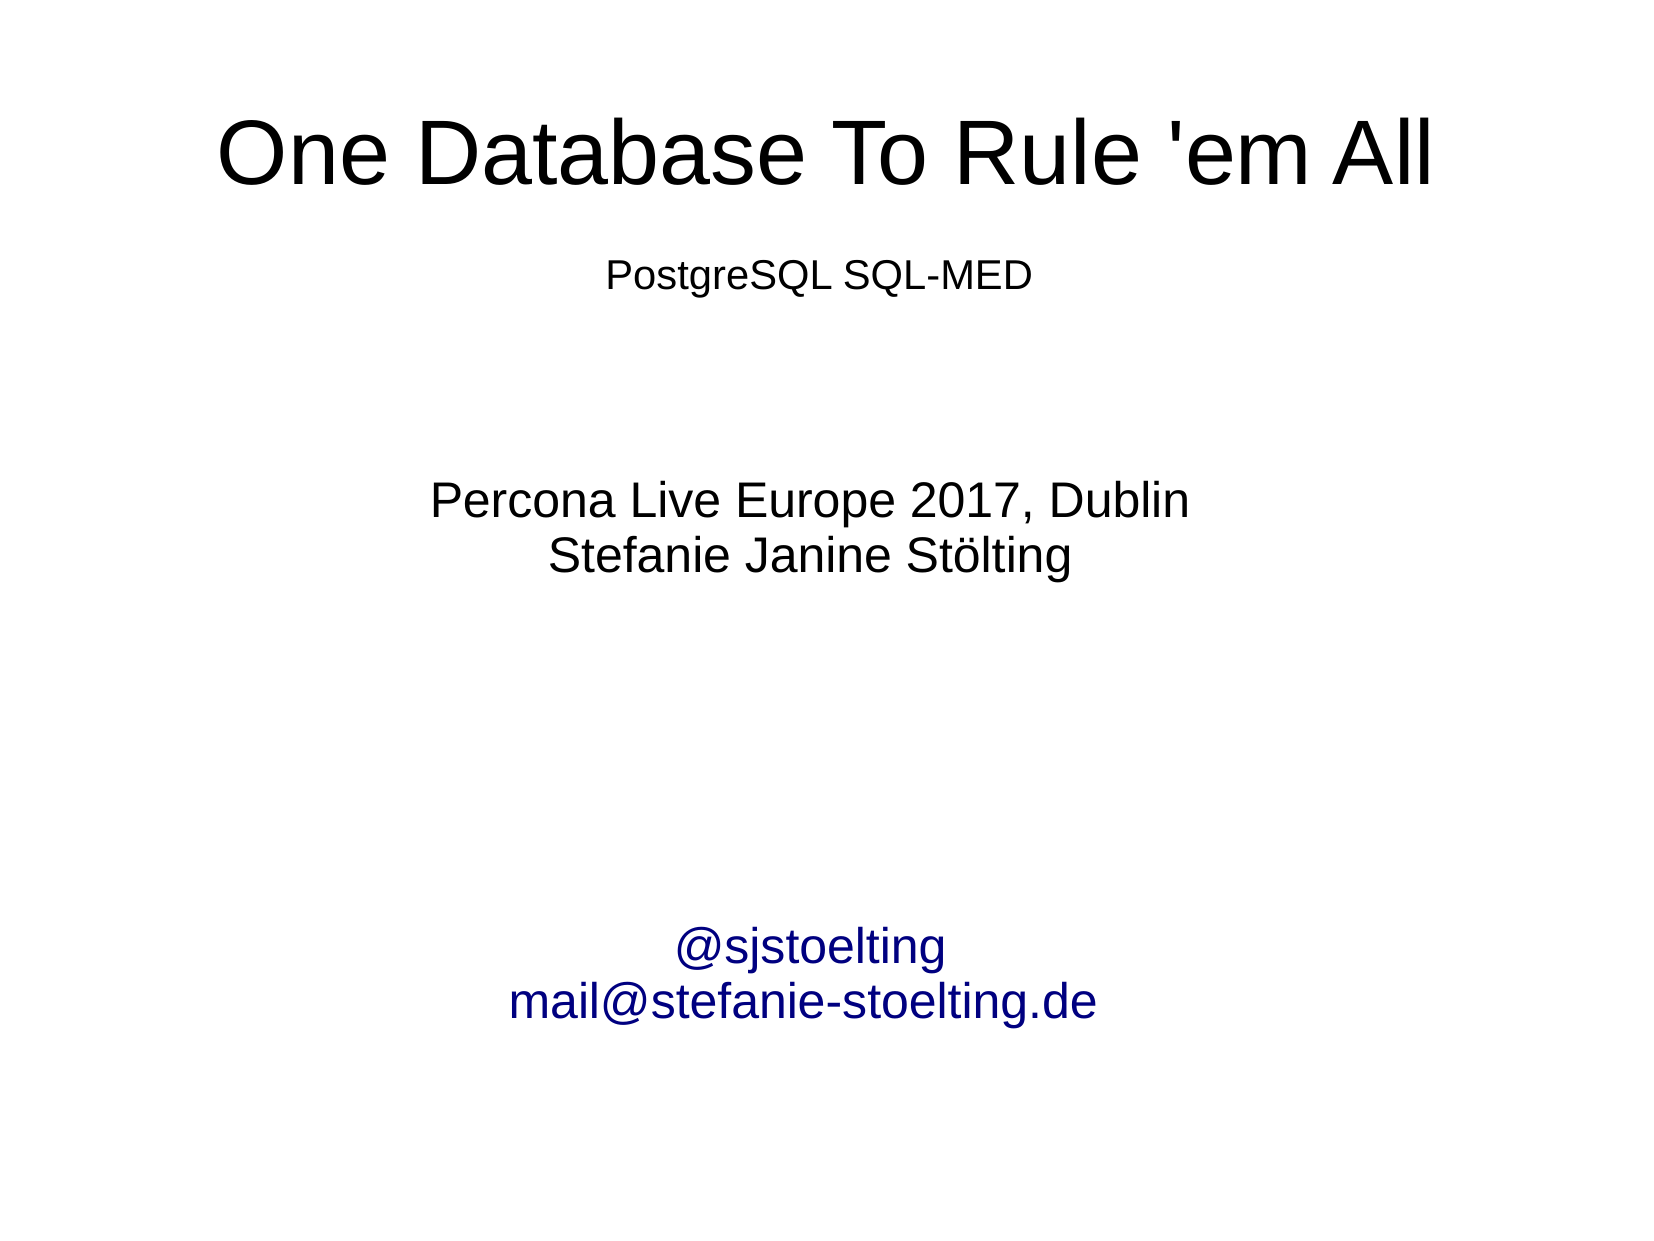

# One Database To Rule 'em All
PostgreSQL SQL-MED
Percona Live Europe 2017, Dublin
Stefanie Janine Stölting
@sjstoelting
mail@stefanie-stoelting.de